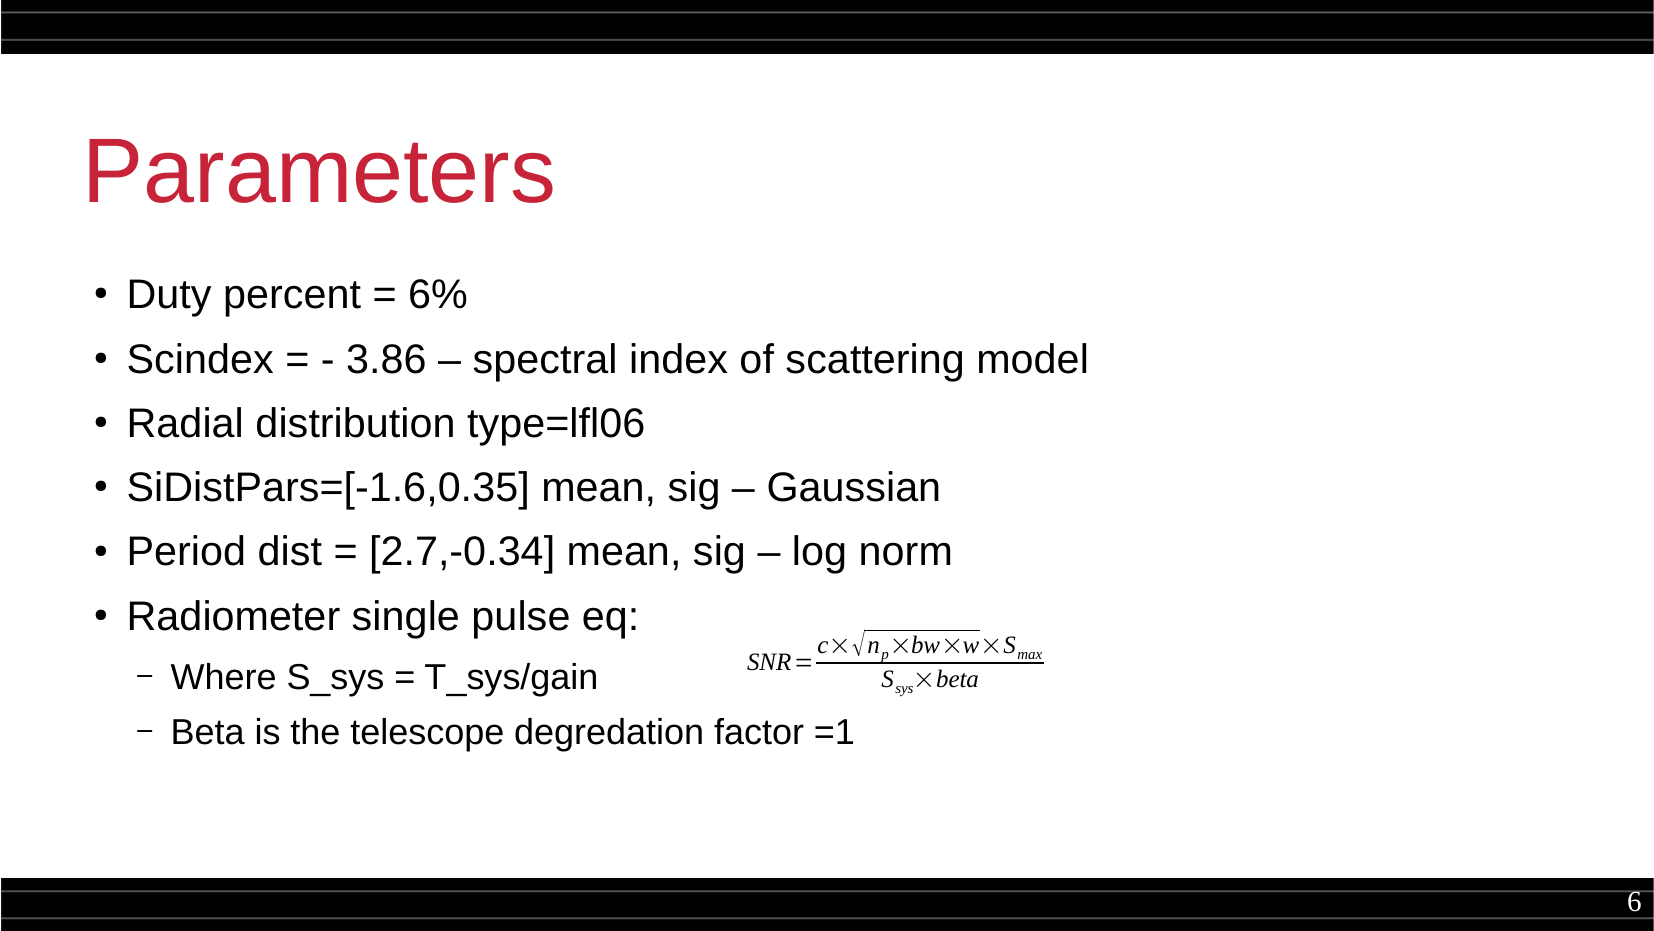

# Parameters
Duty percent = 6%
Scindex = - 3.86 – spectral index of scattering model
Radial distribution type=lfl06
SiDistPars=[-1.6,0.35] mean, sig – Gaussian
Period dist = [2.7,-0.34] mean, sig – log norm
Radiometer single pulse eq:
Where S_sys = T_sys/gain
Beta is the telescope degredation factor =1